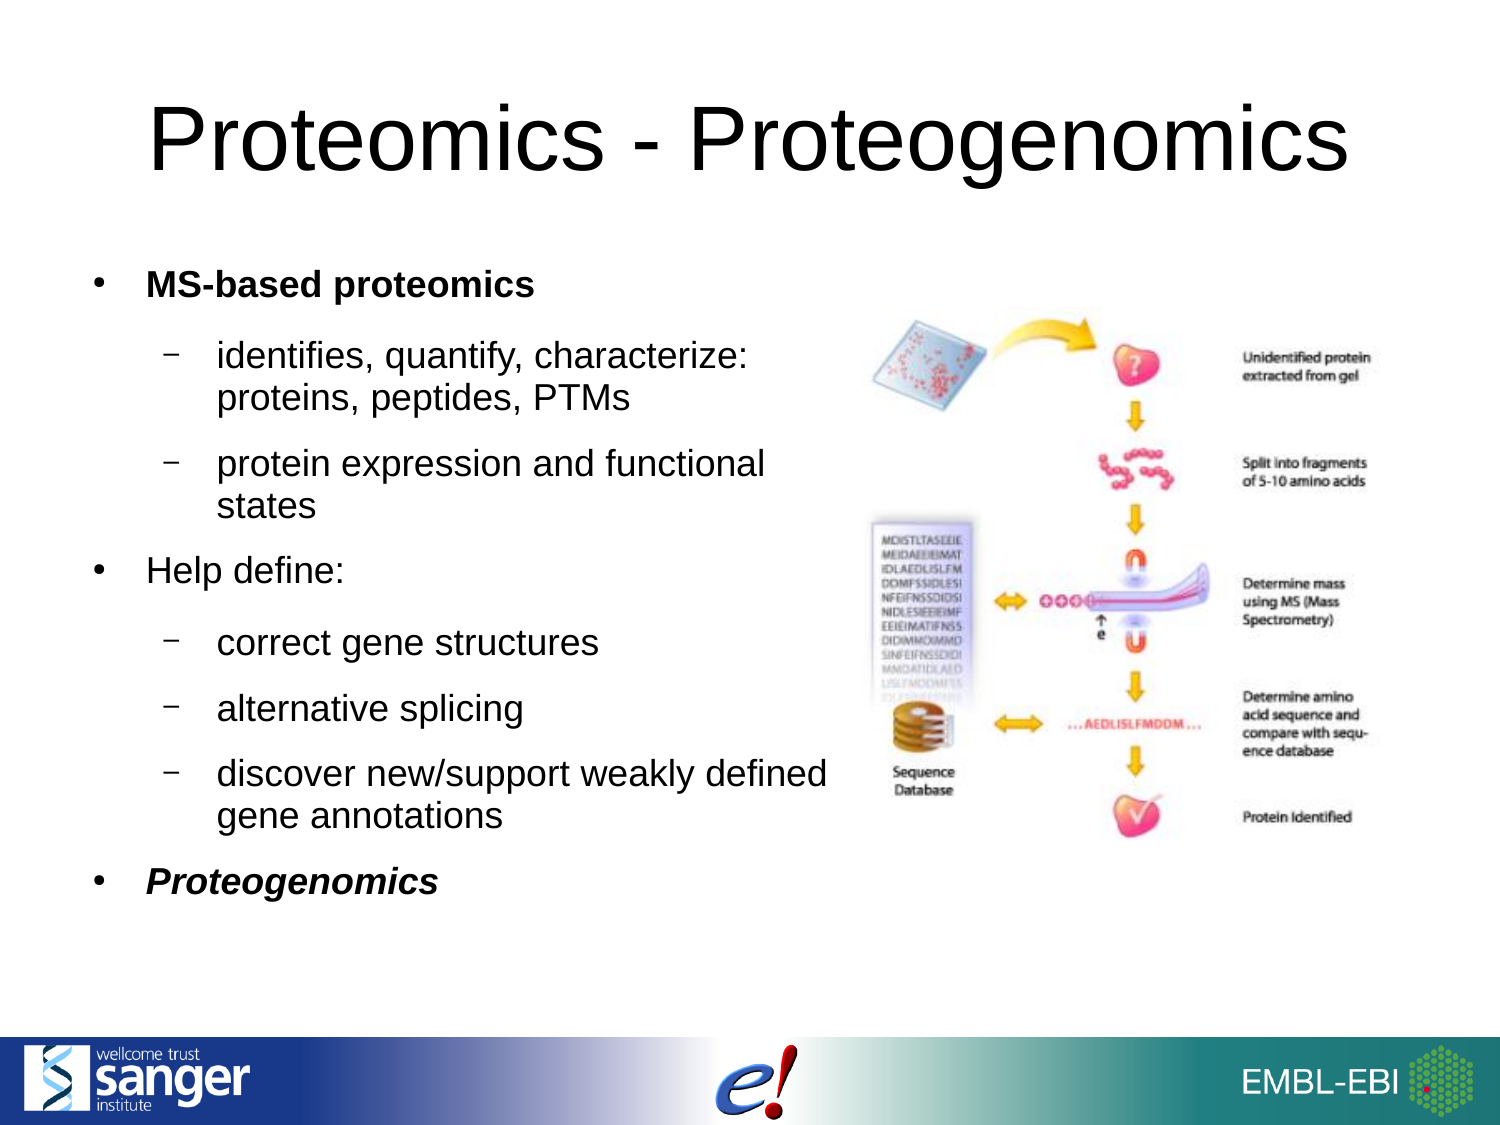

# Proteomics - Proteogenomics
MS-based proteomics
identifies, quantify, characterize: proteins, peptides, PTMs
protein expression and functional states
Help define:
correct gene structures
alternative splicing
discover new/support weakly defined gene annotations
Proteogenomics